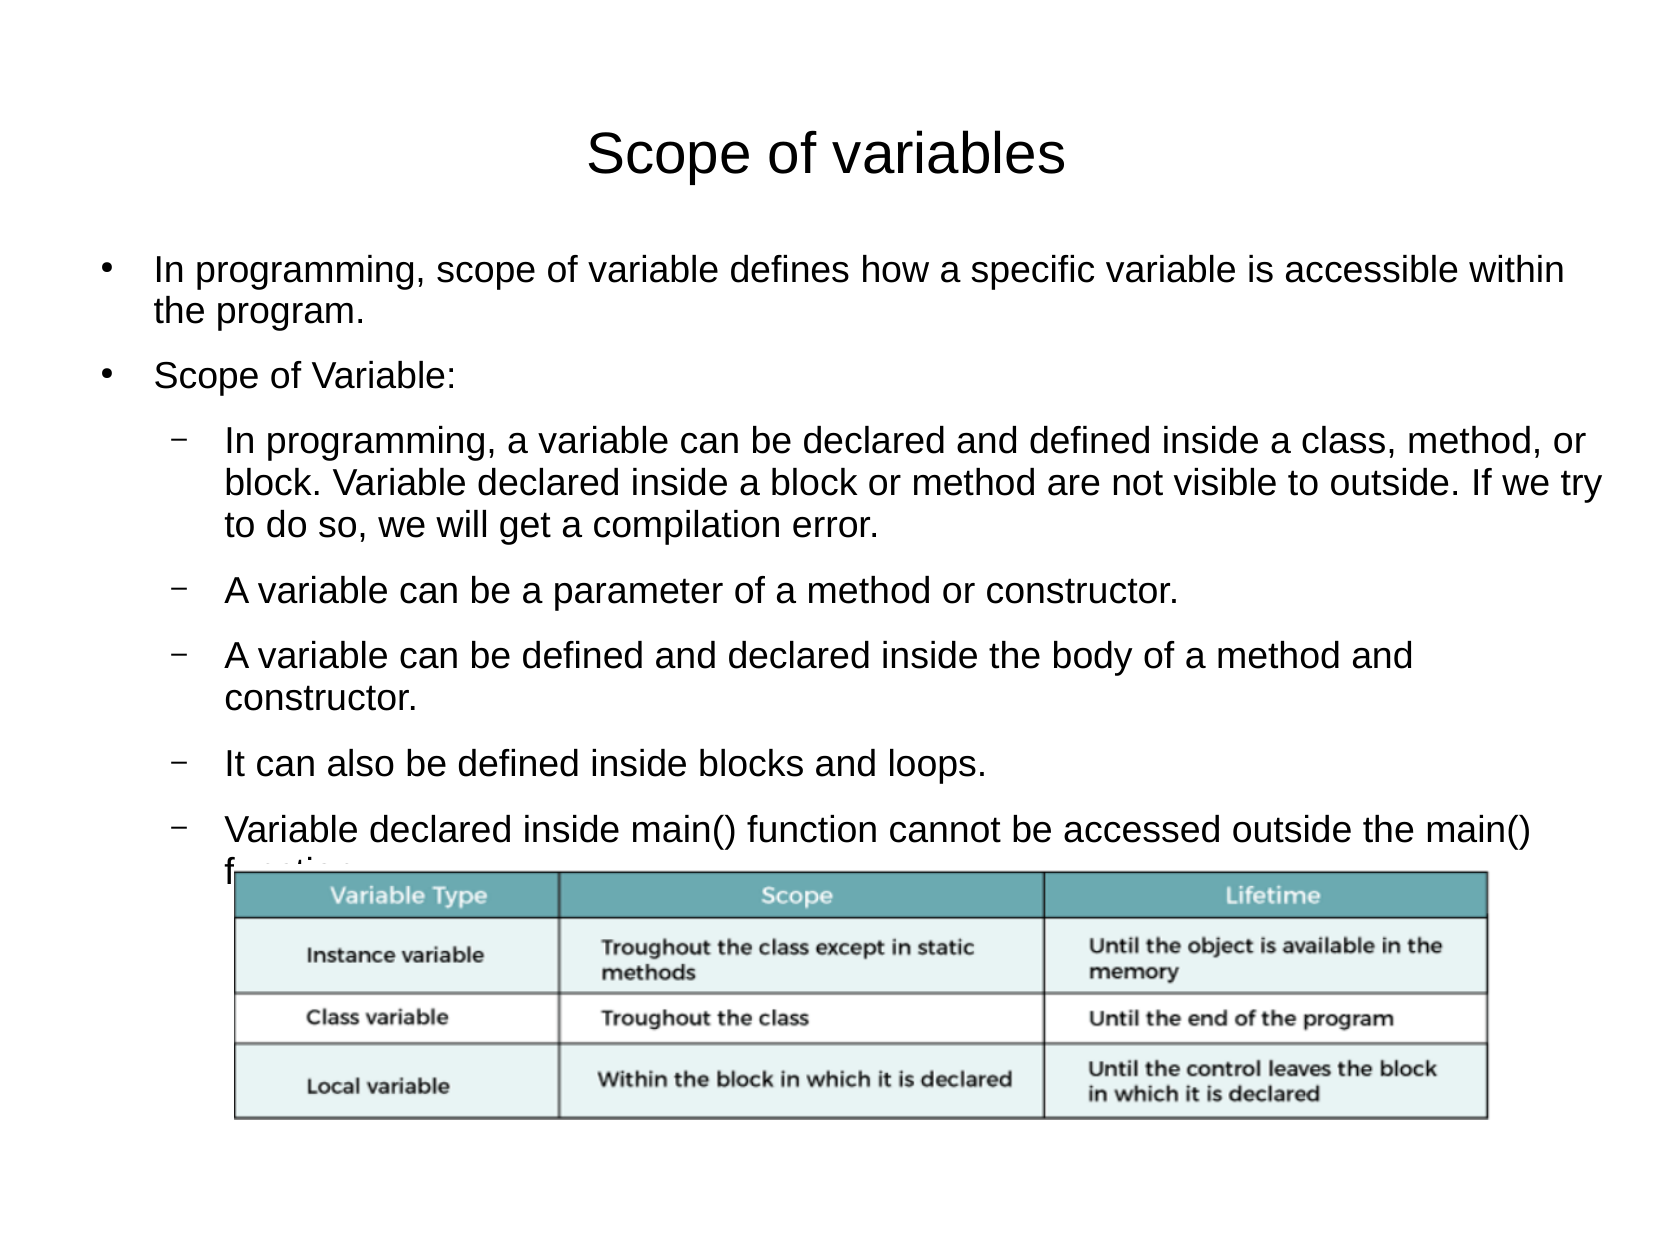

# Scope of variables
In programming, scope of variable defines how a specific variable is accessible within the program.
Scope of Variable:
In programming, a variable can be declared and defined inside a class, method, or block. Variable declared inside a block or method are not visible to outside. If we try to do so, we will get a compilation error.
A variable can be a parameter of a method or constructor.
A variable can be defined and declared inside the body of a method and constructor.
It can also be defined inside blocks and loops.
Variable declared inside main() function cannot be accessed outside the main() function